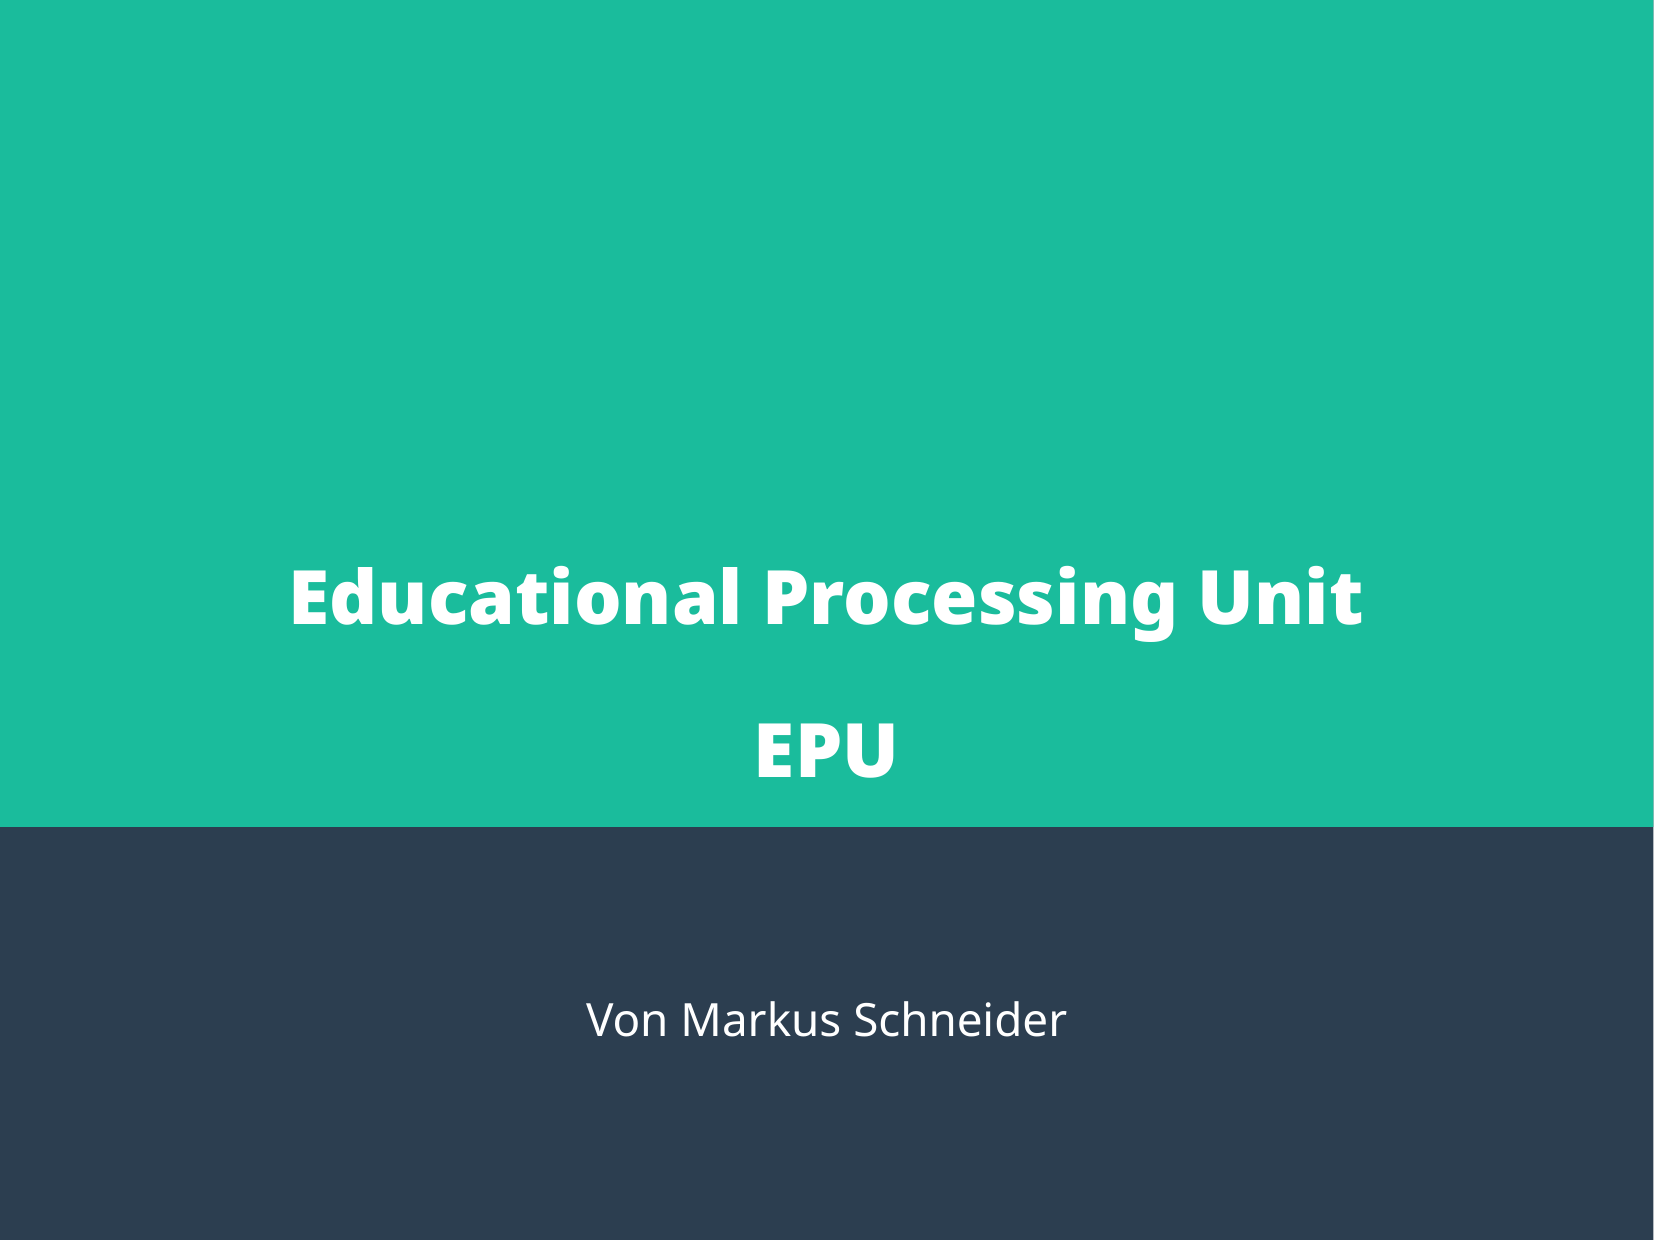

# Educational Processing Unit EPU
Von Markus Schneider